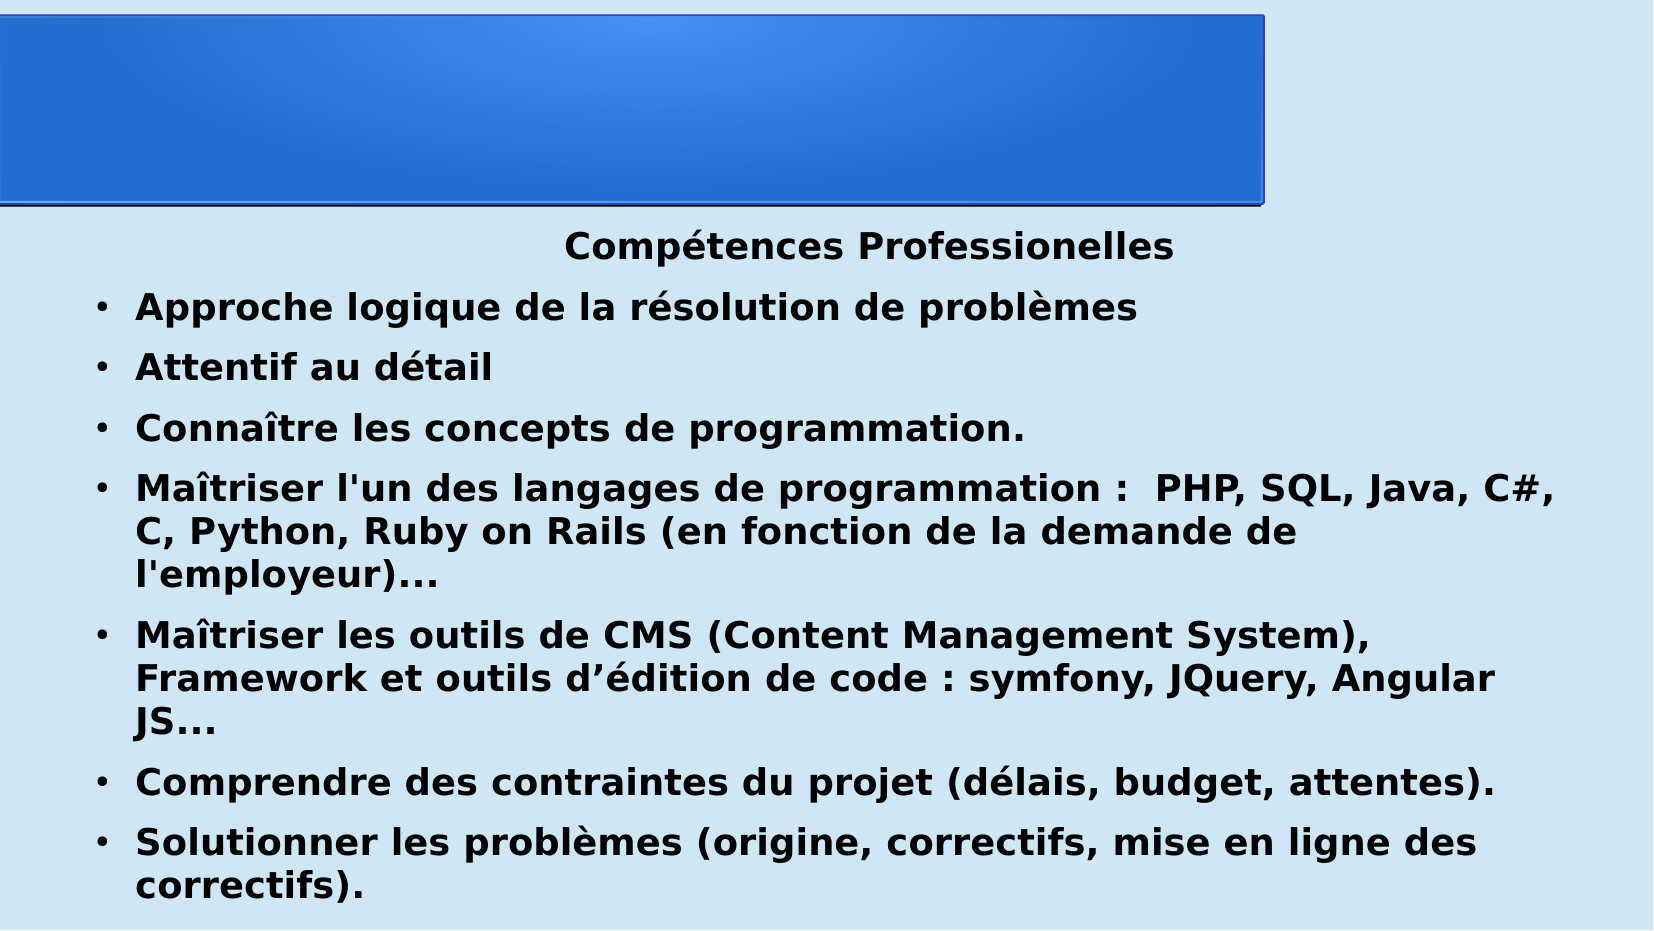

# Compétences Professionelles
Approche logique de la résolution de problèmes
Attentif au détail
Connaître les concepts de programmation.
Maîtriser l'un des langages de programmation : PHP, SQL, Java, C#, C, Python, Ruby on Rails (en fonction de la demande de l'employeur)...
Maîtriser les outils de CMS (Content Management System), Framework et outils d’édition de code : symfony, JQuery, Angular JS...
Comprendre des contraintes du projet (délais, budget, attentes).
Solutionner les problèmes (origine, correctifs, mise en ligne des correctifs).